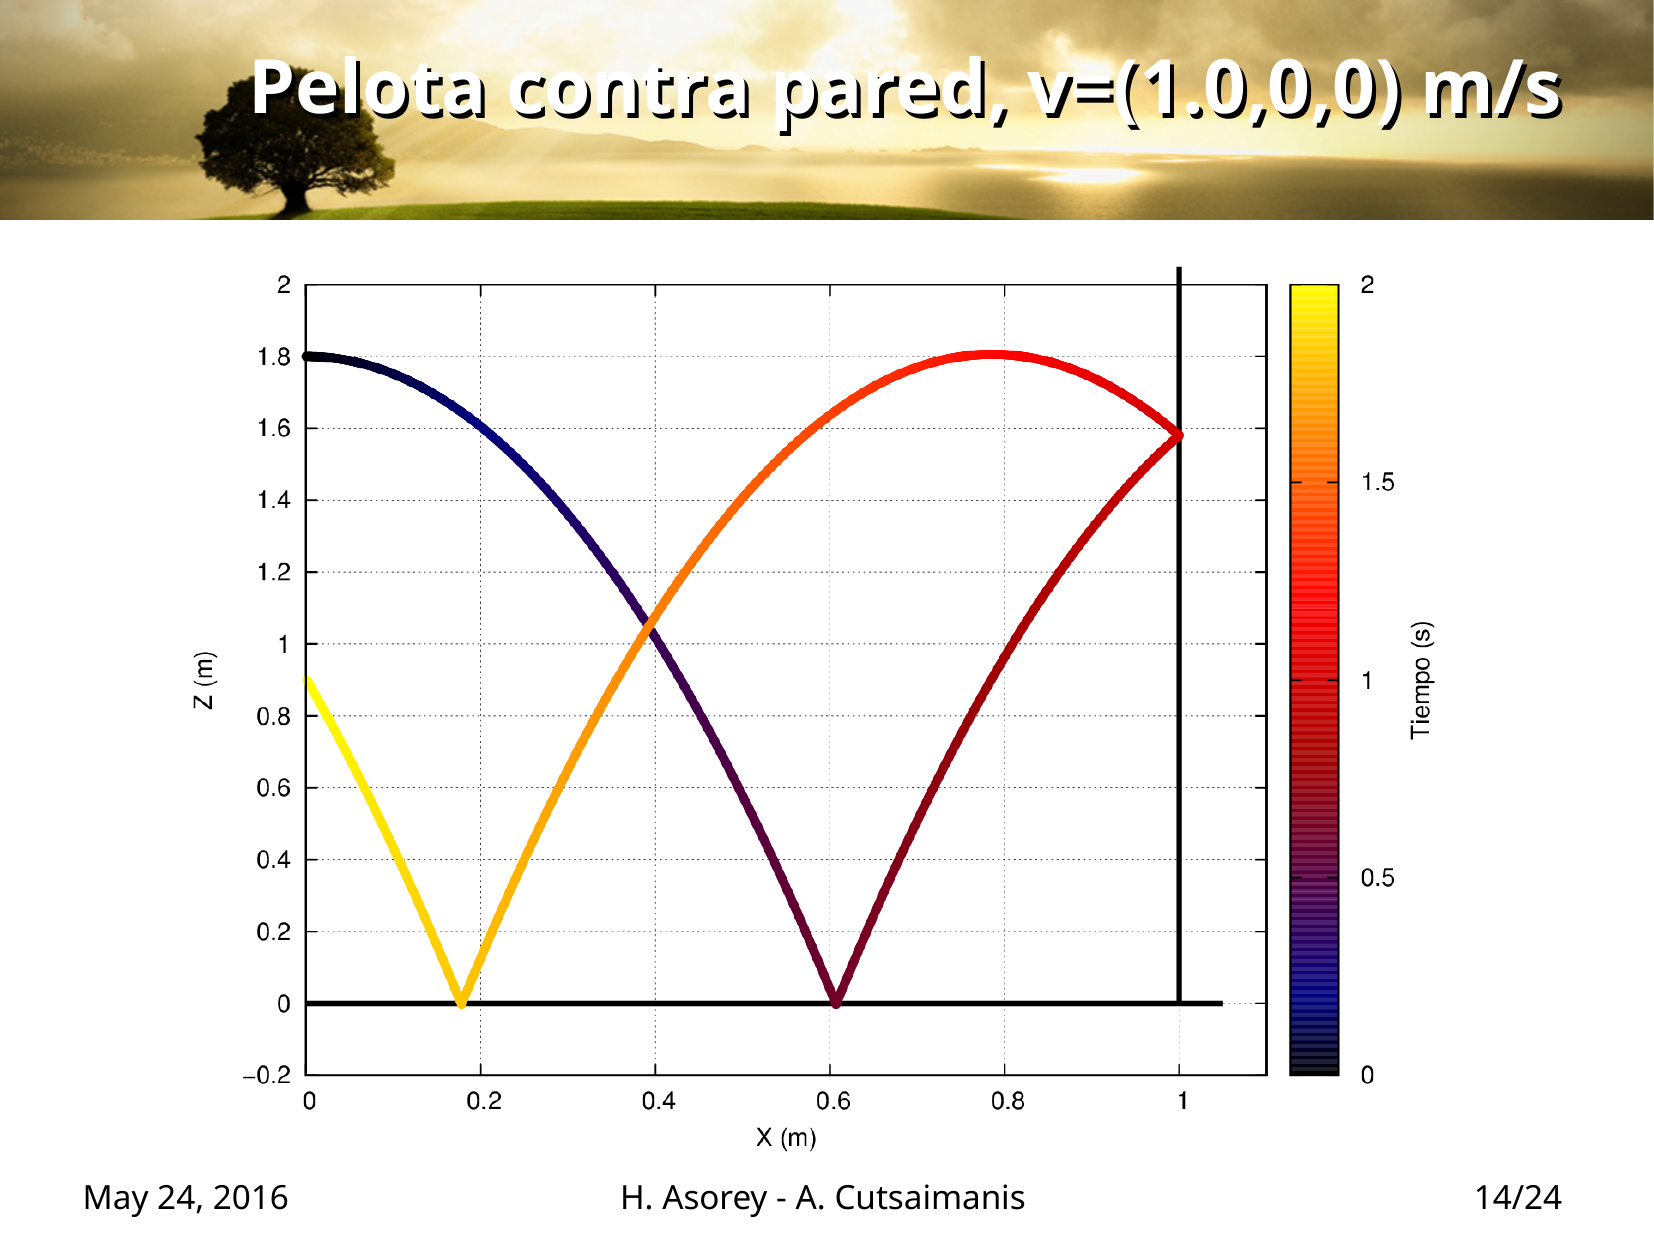

# Pelota contra pared, v=(1.0,0,0) m/s
May 24, 2016
H. Asorey - A. Cutsaimanis
14